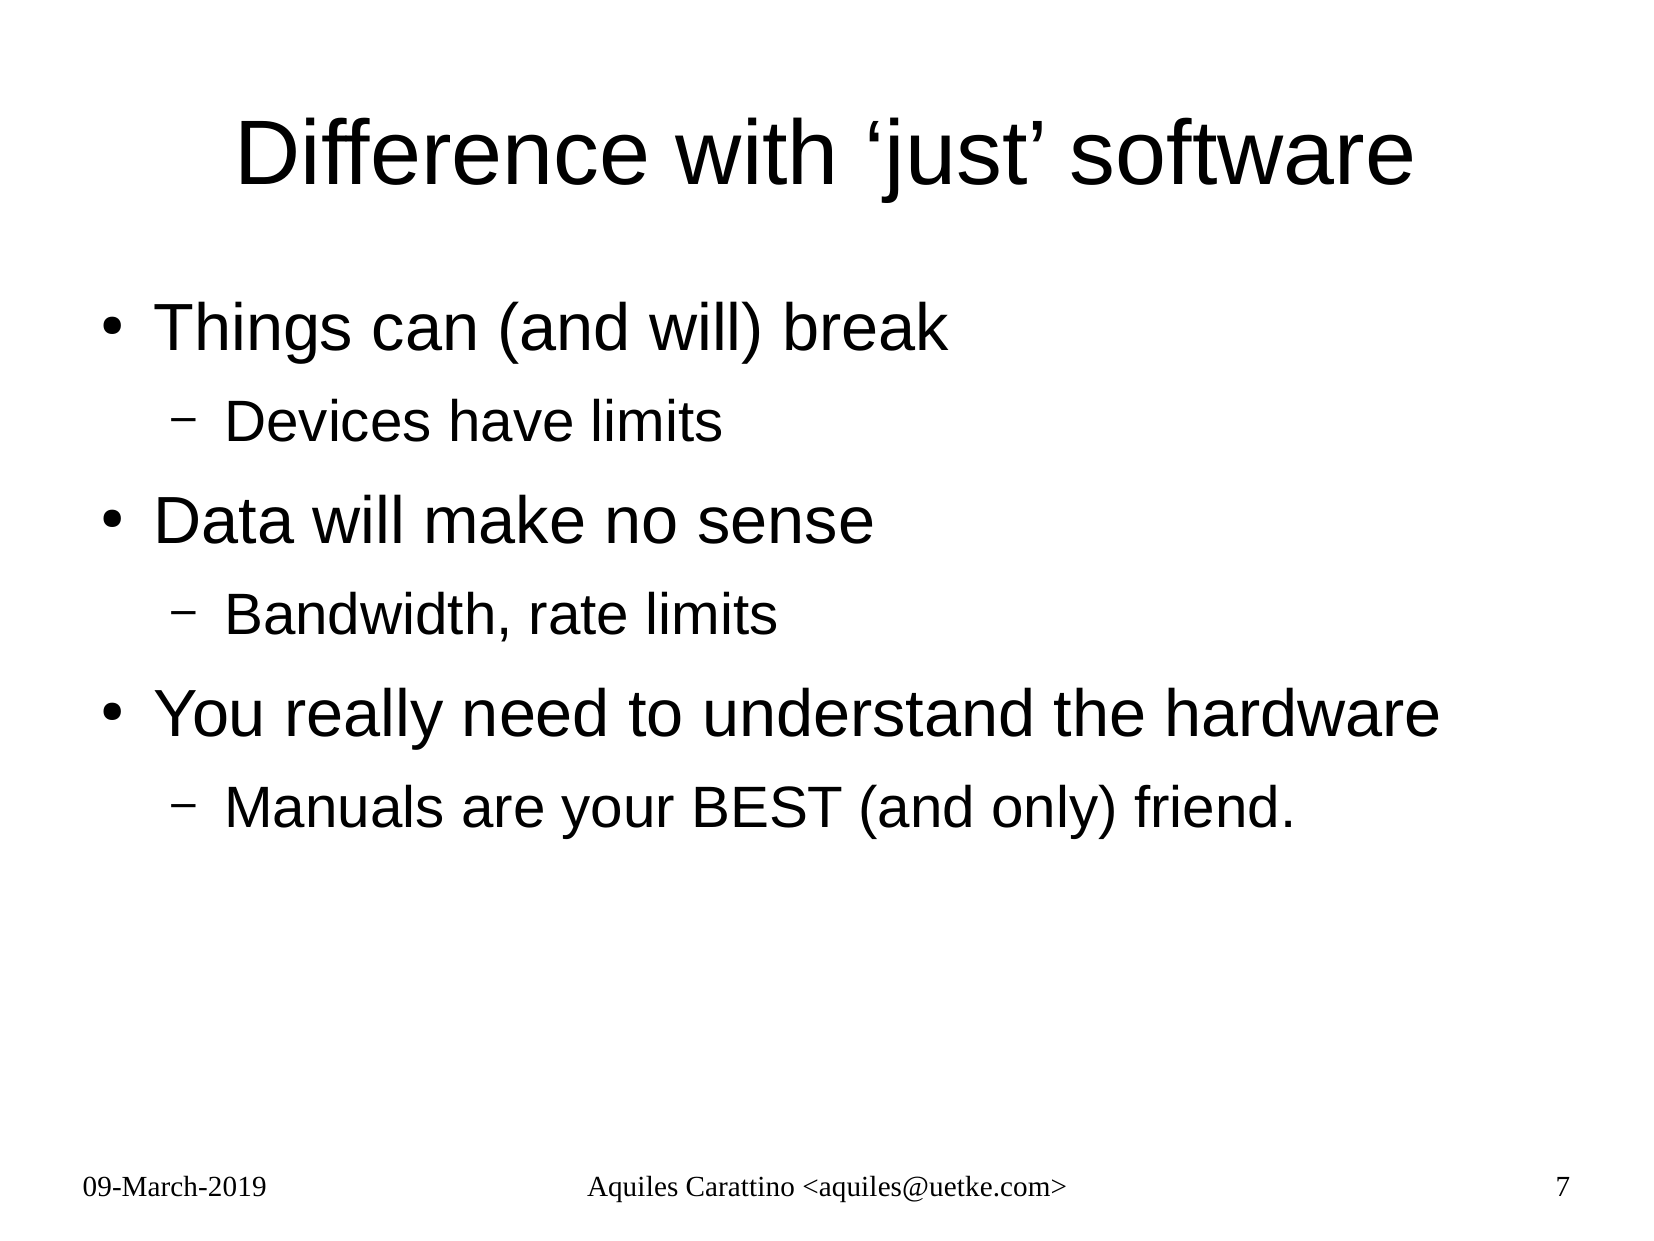

# Difference with ‘just’ software
Things can (and will) break
Devices have limits
Data will make no sense
Bandwidth, rate limits
You really need to understand the hardware
Manuals are your BEST (and only) friend.
09-March-2019
Aquiles Carattino <aquiles@uetke.com>
7